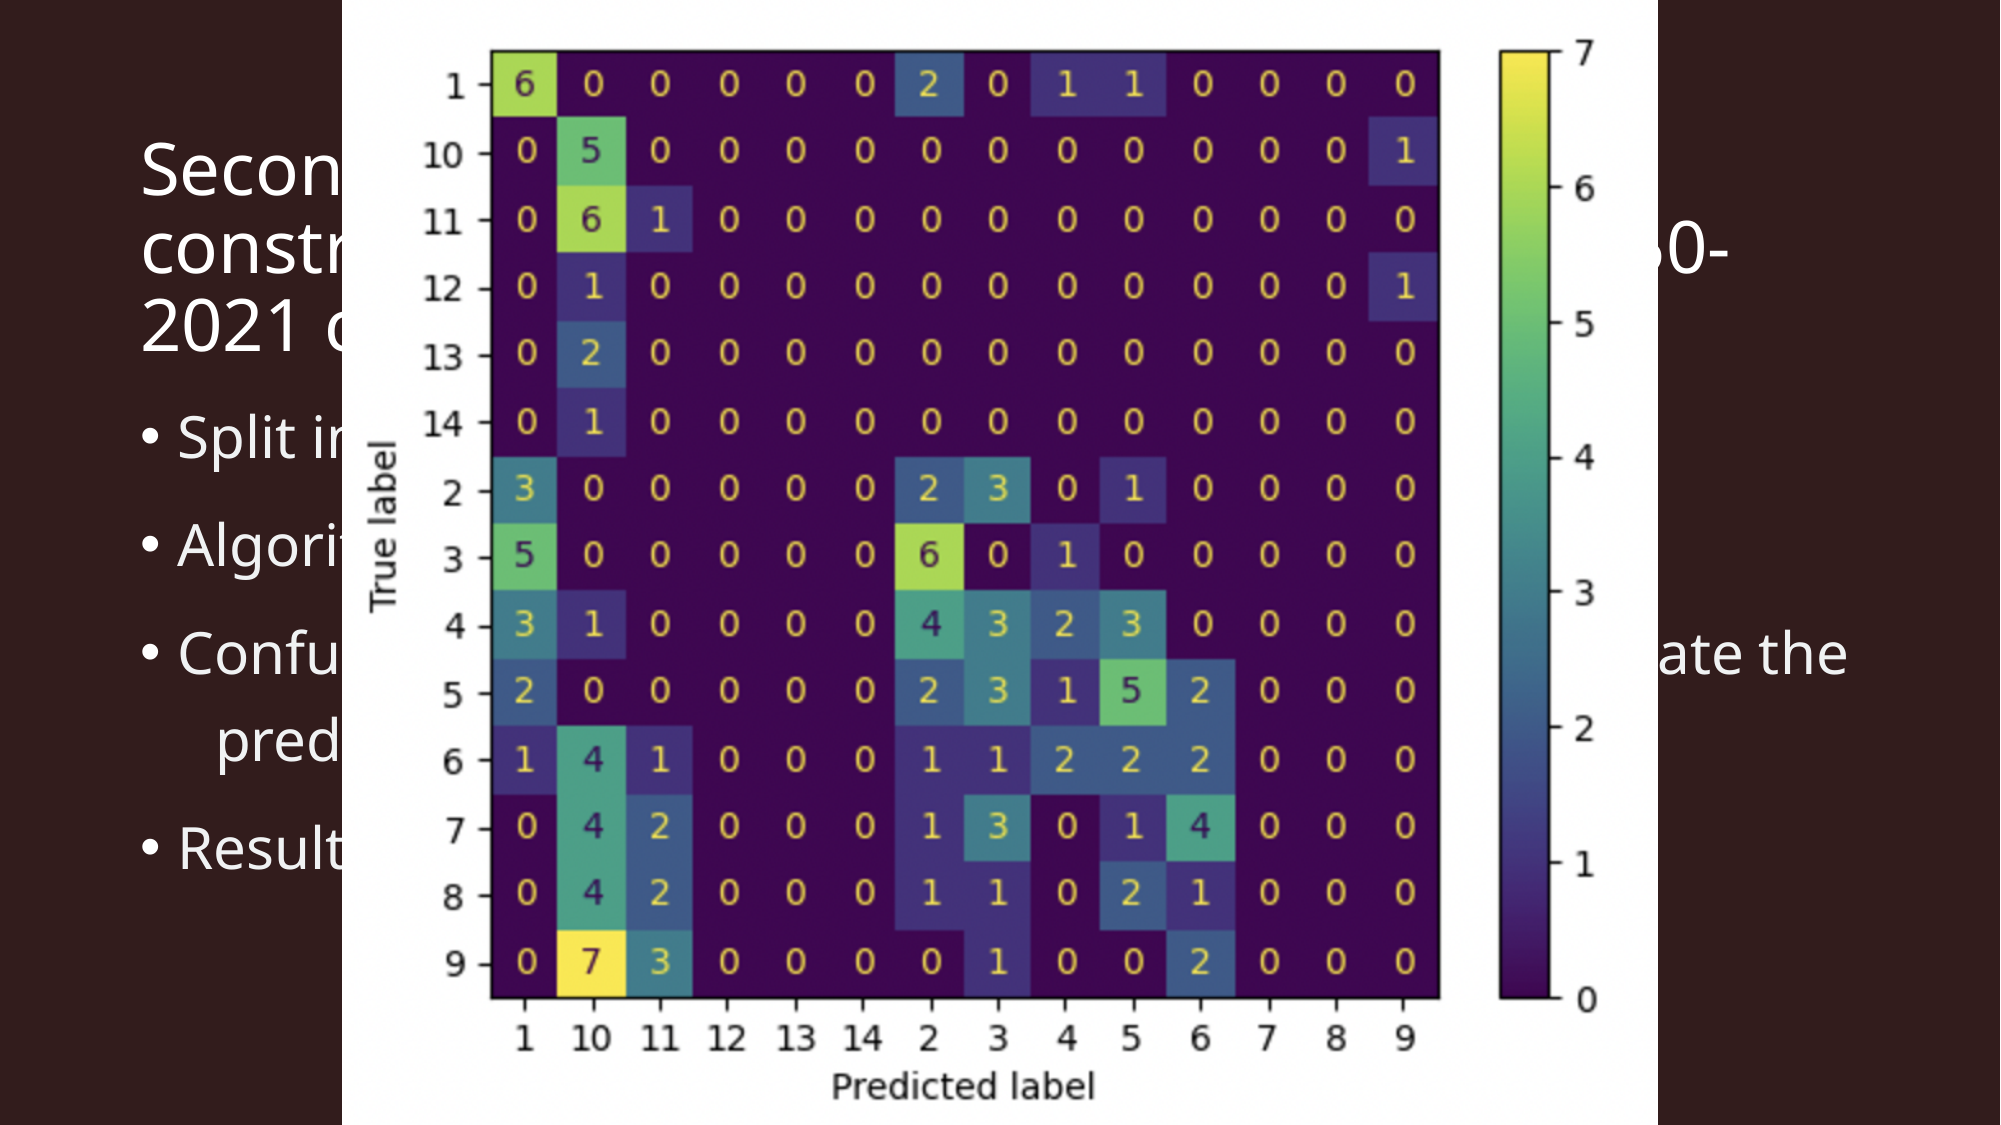

# Second Analysis: Can you predict 2022 constructors championship results using 1950-2021 championship data?
Split into training and test data to train algorithm
Algorithm trained and made prediction about results
Confusion matrix was created to determine how accurate the prediction was.
Results: *shrugs* (no)